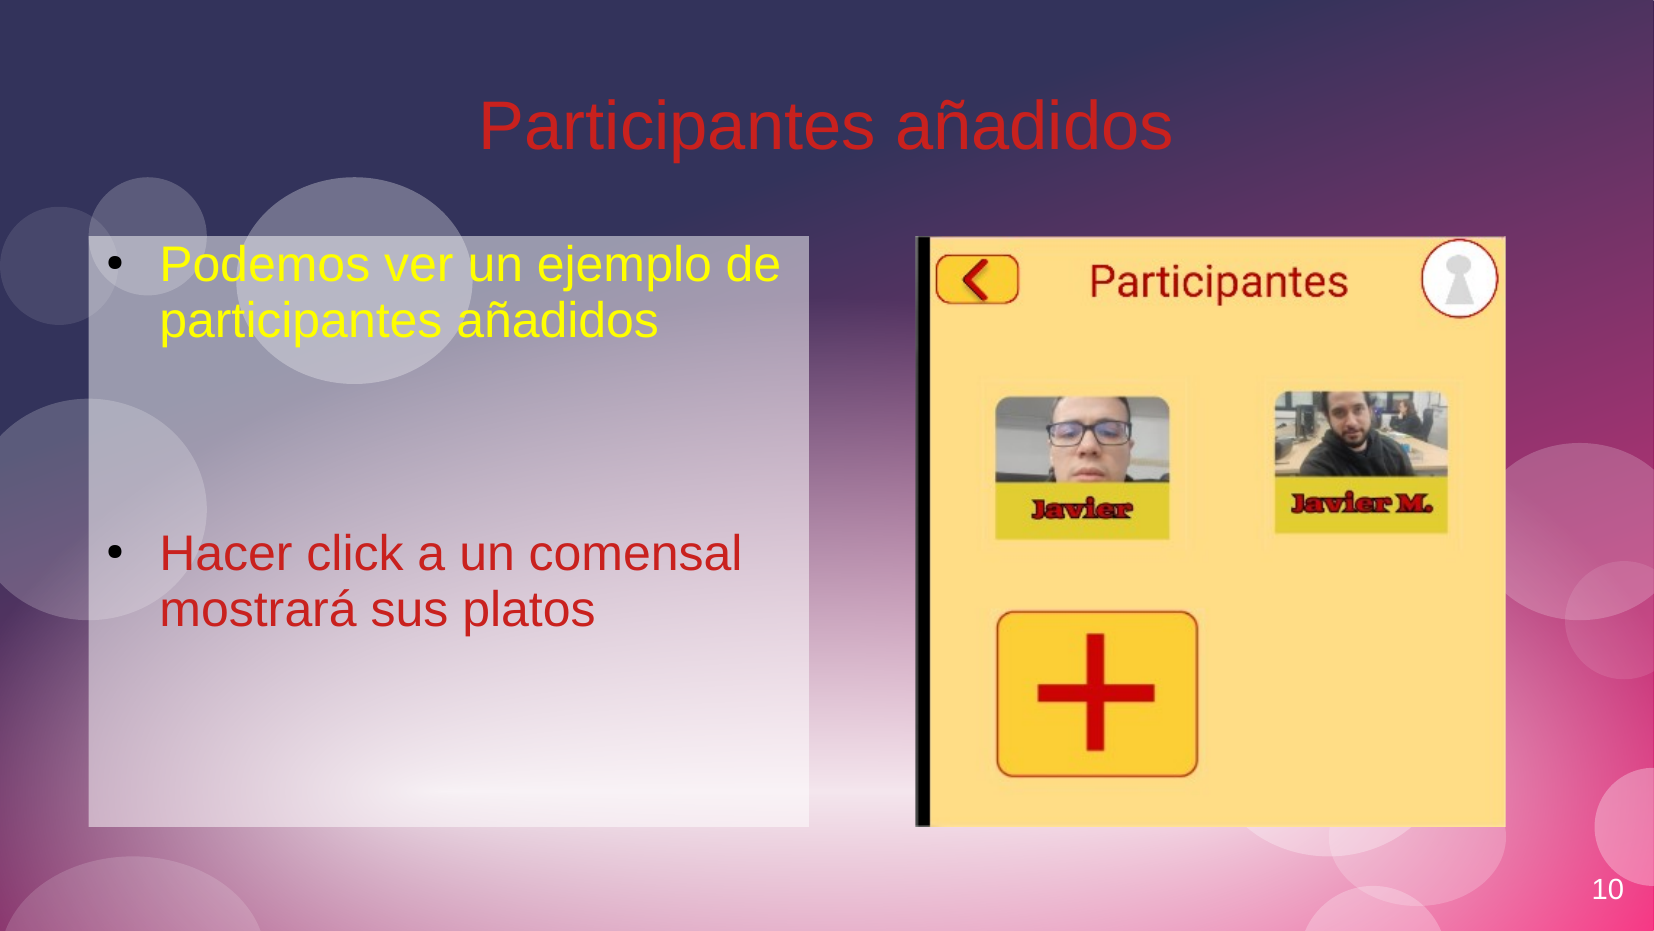

# Participantes añadidos
Podemos ver un ejemplo de participantes añadidos
Hacer click a un comensal mostrará sus platos